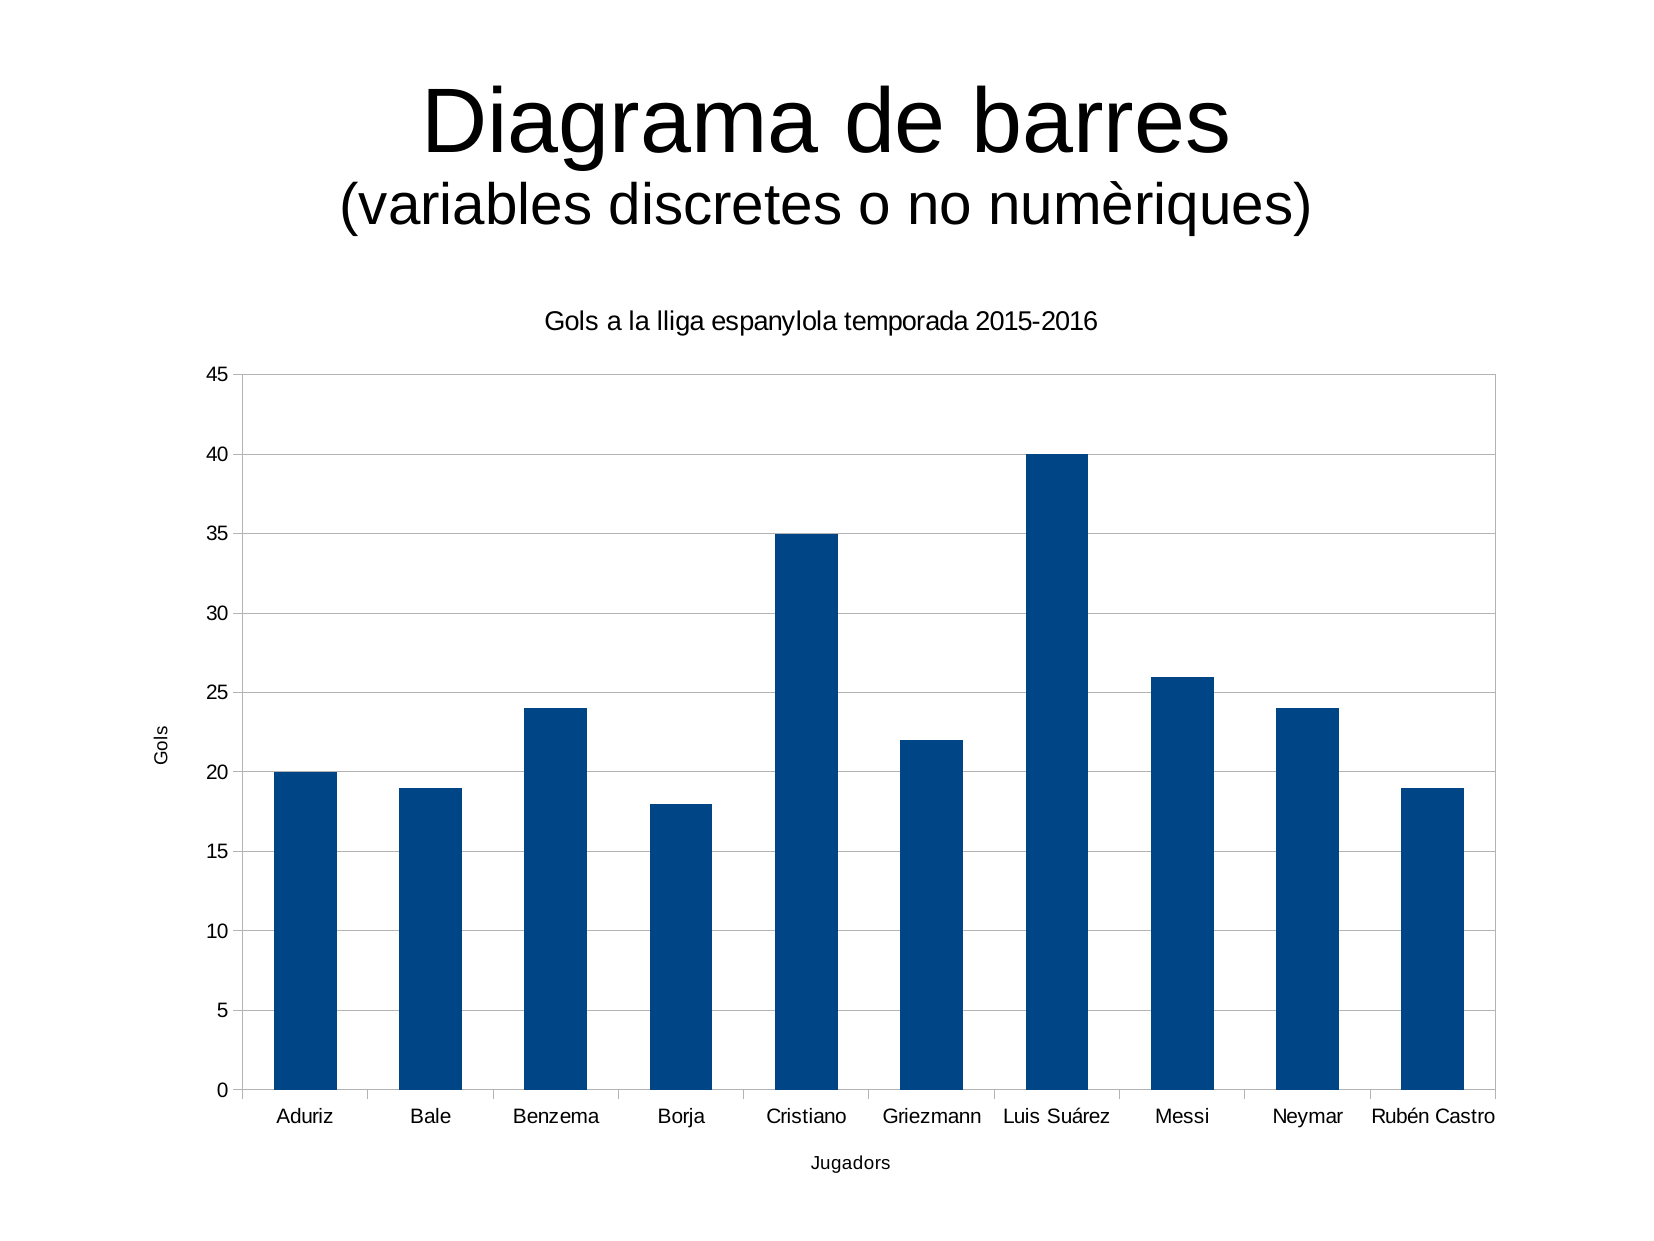

# Diagrama de barres (variables discretes o no numèriques)
### Chart: Gols a la lliga espanylola temporada 2015-2016
| Category | Columna D |
|---|---|
| Aduriz | 20.0 |
| Bale | 19.0 |
| Benzema | 24.0 |
| Borja | 18.0 |
| Cristiano | 35.0 |
| Griezmann | 22.0 |
| Luis Suárez | 40.0 |
| Messi | 26.0 |
| Neymar | 24.0 |
| Rubén Castro | 19.0 |